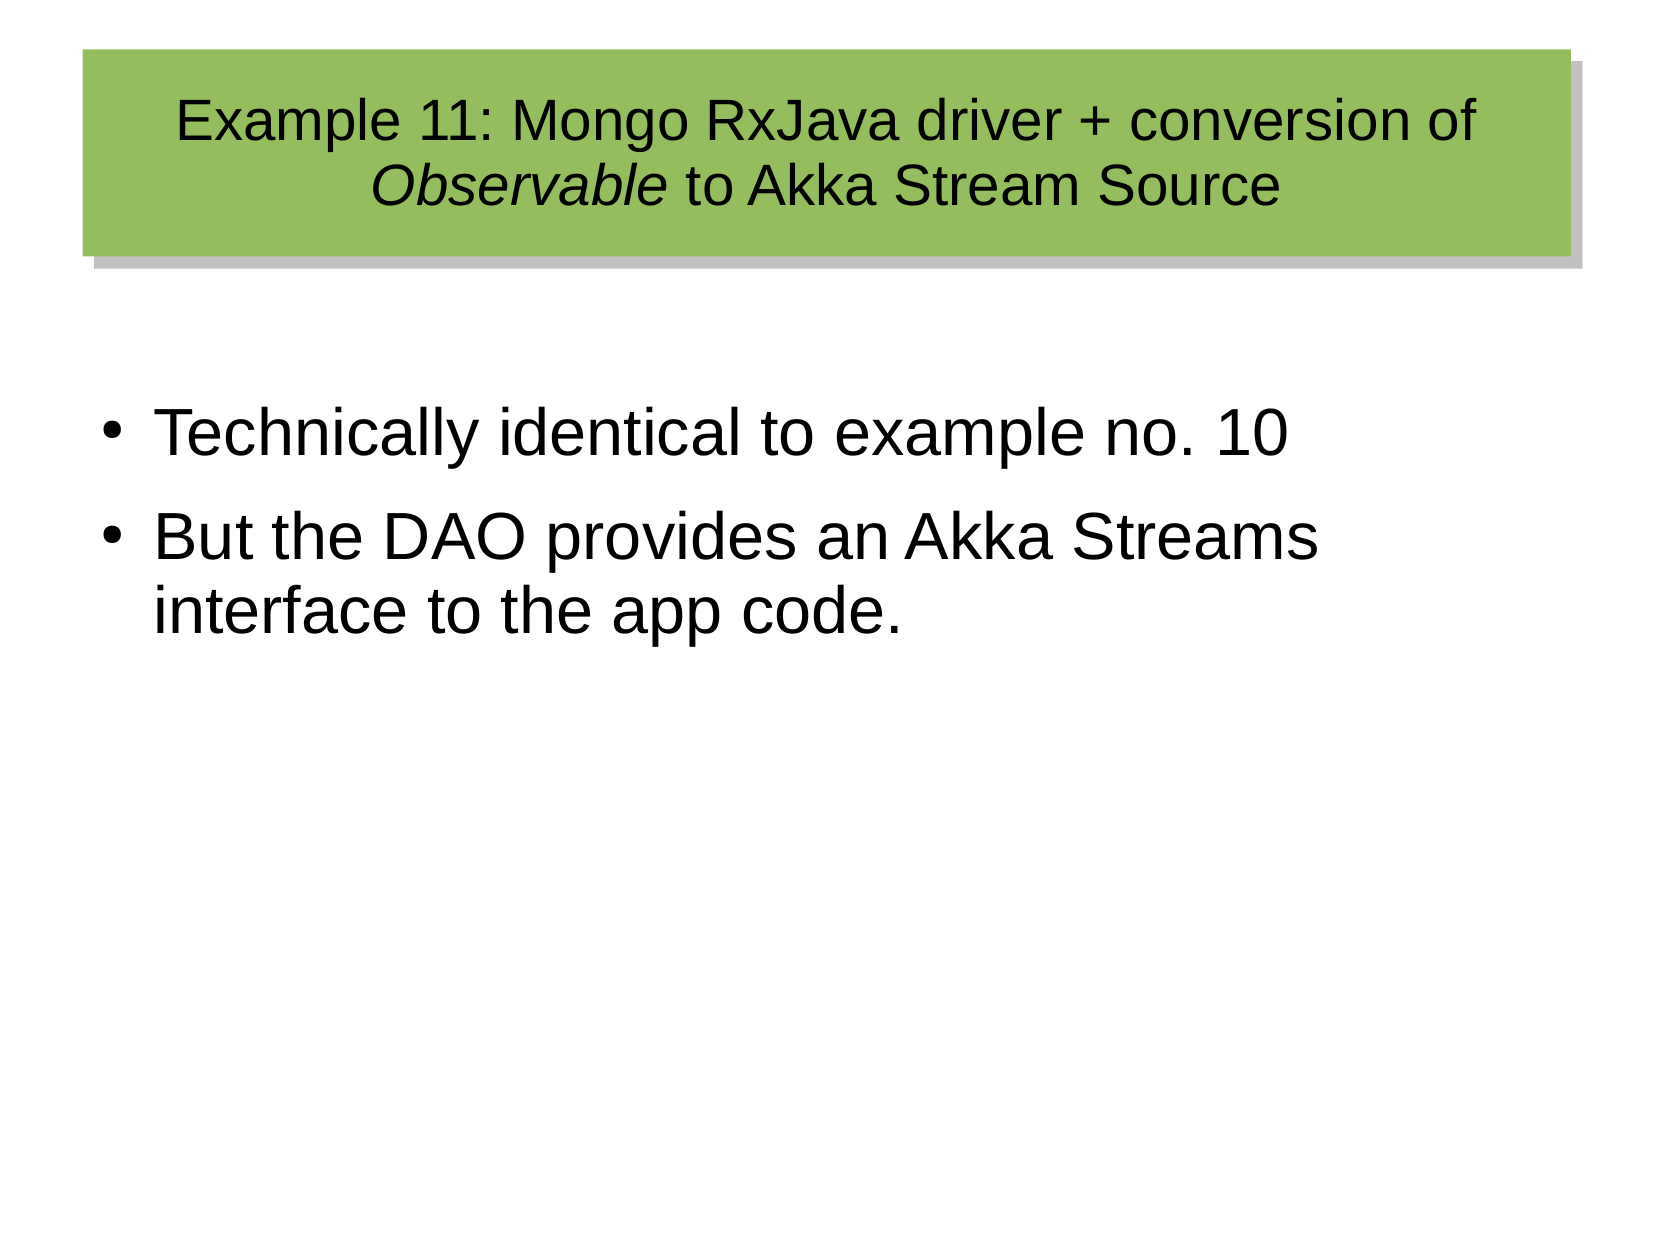

# Example 11: Mongo RxJava driver + conversion of Observable to Akka Stream Source
Technically identical to example no. 10
But the DAO provides an Akka Streams interface to the app code.